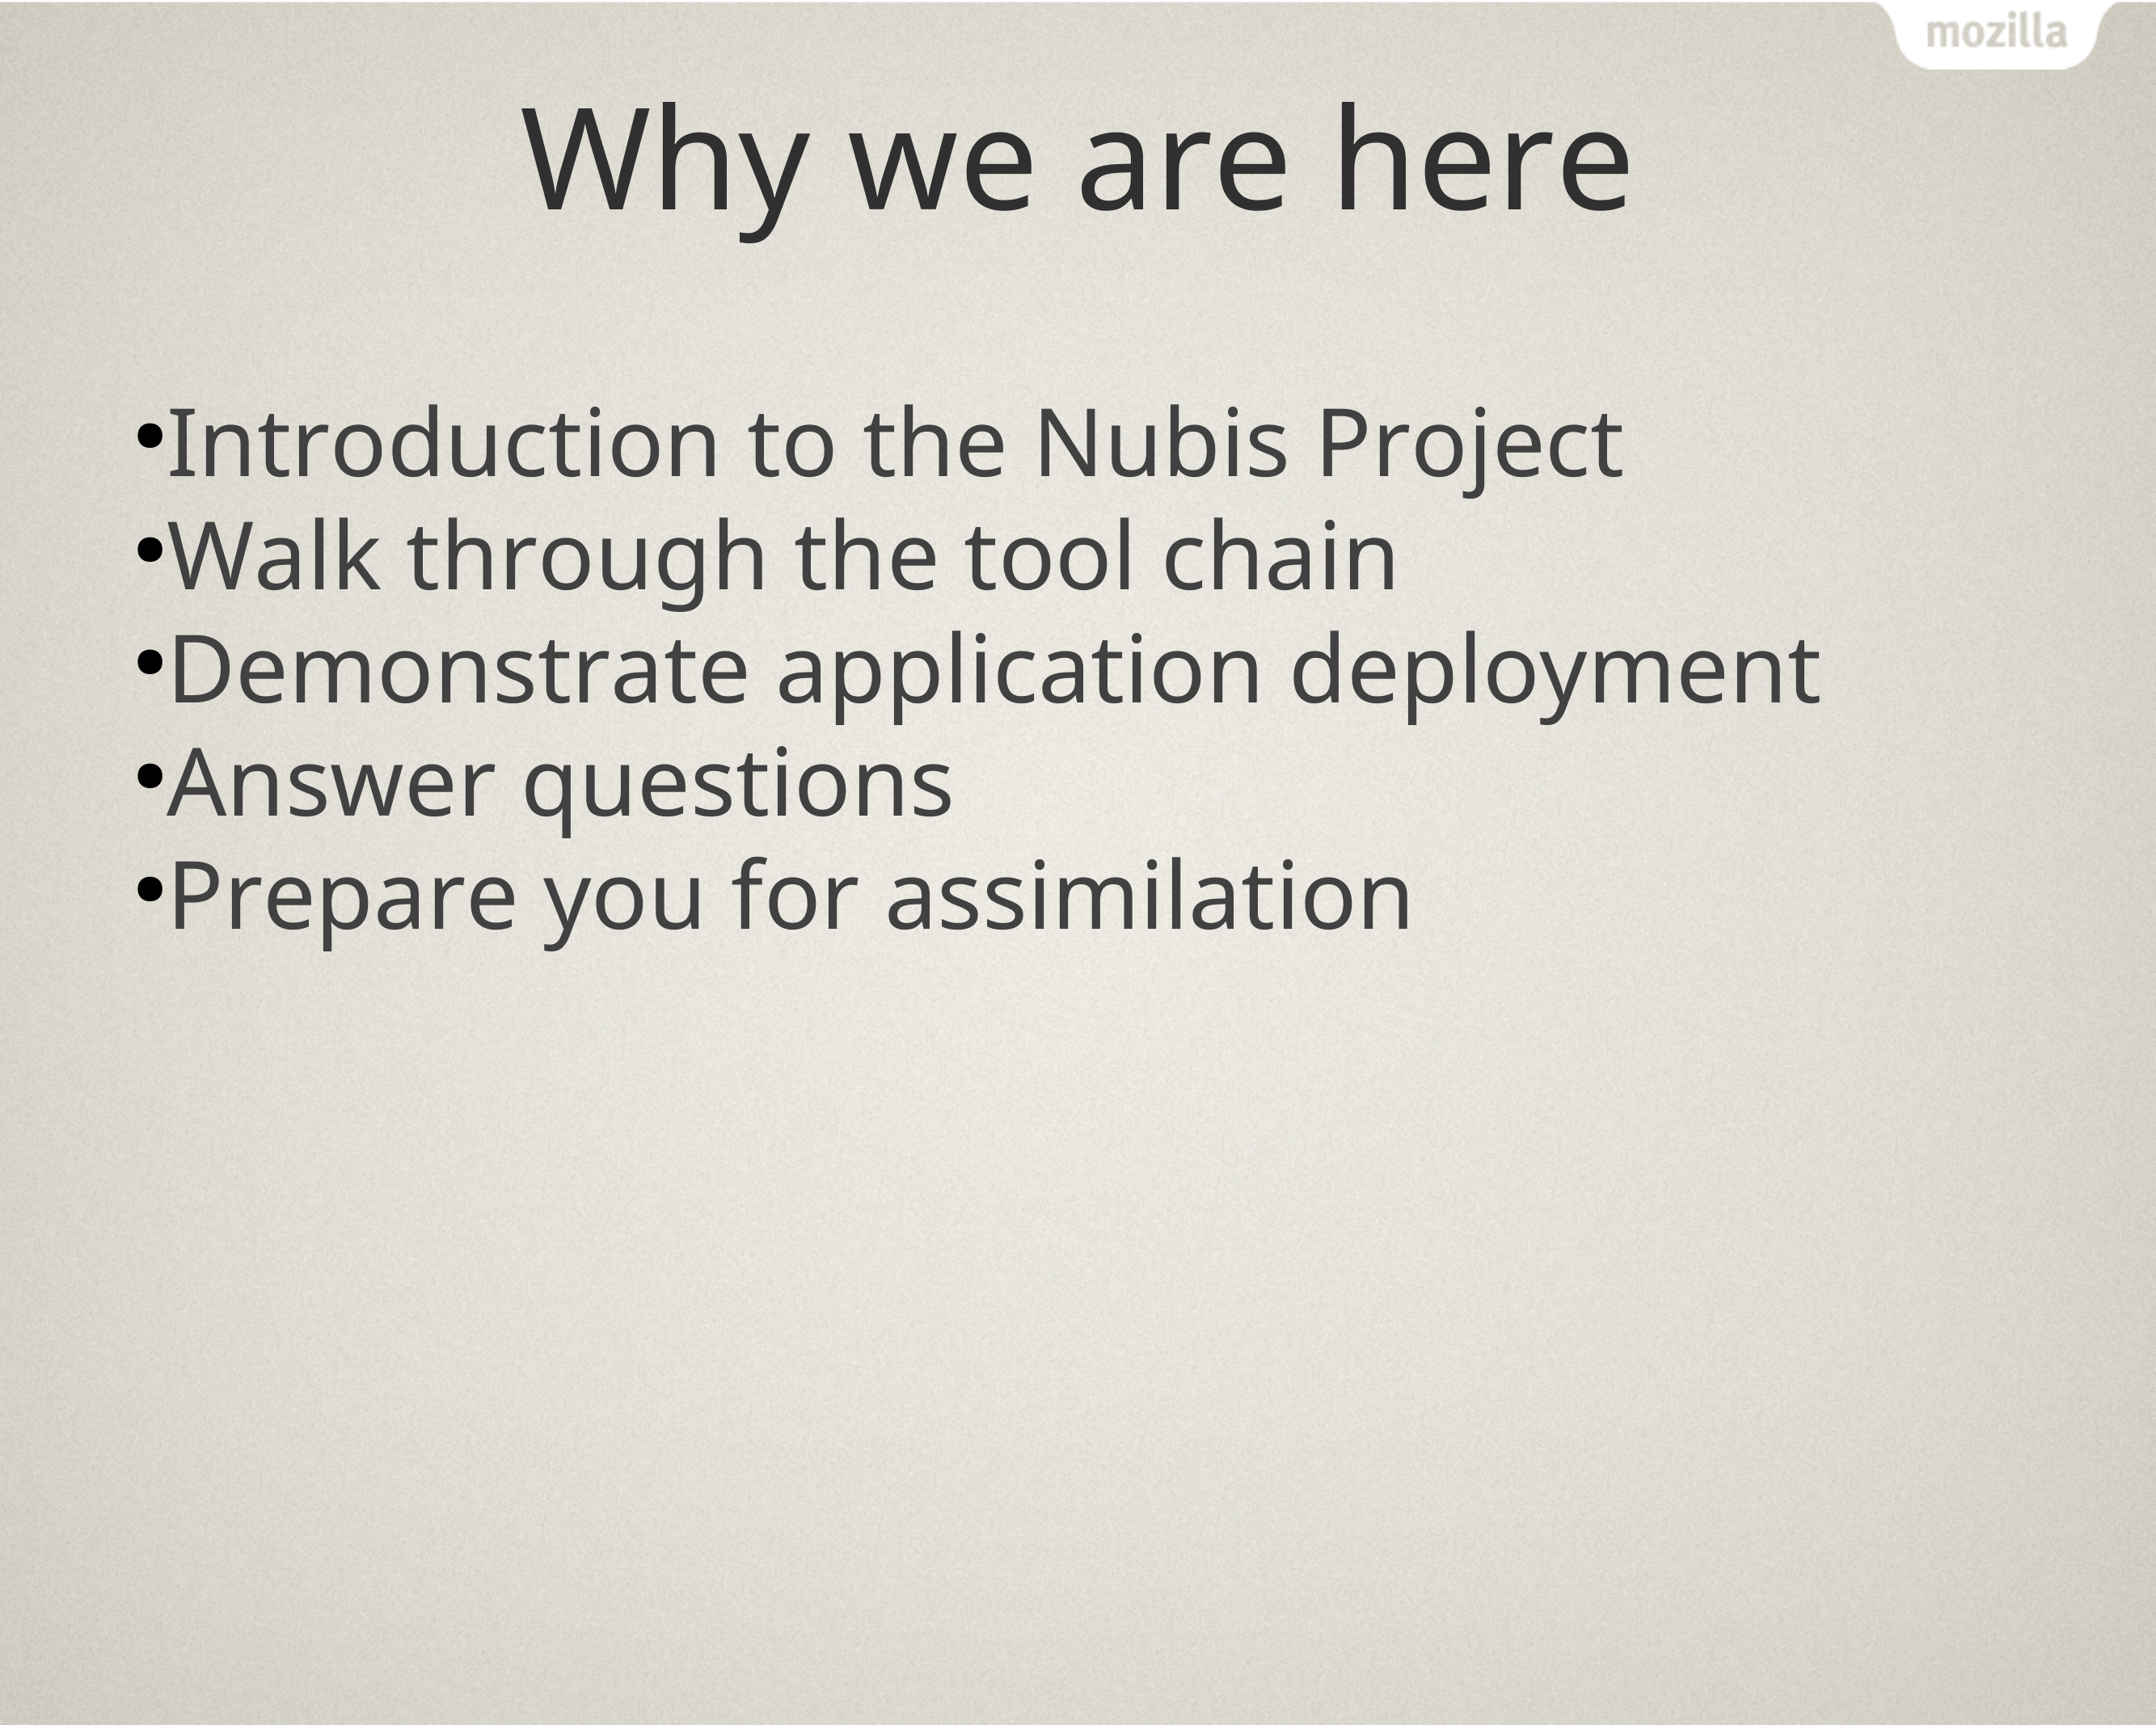

# Why we are here
Introduction to the Nubis Project
Walk through the tool chain
Demonstrate application deployment
Answer questions
Prepare you for assimilation